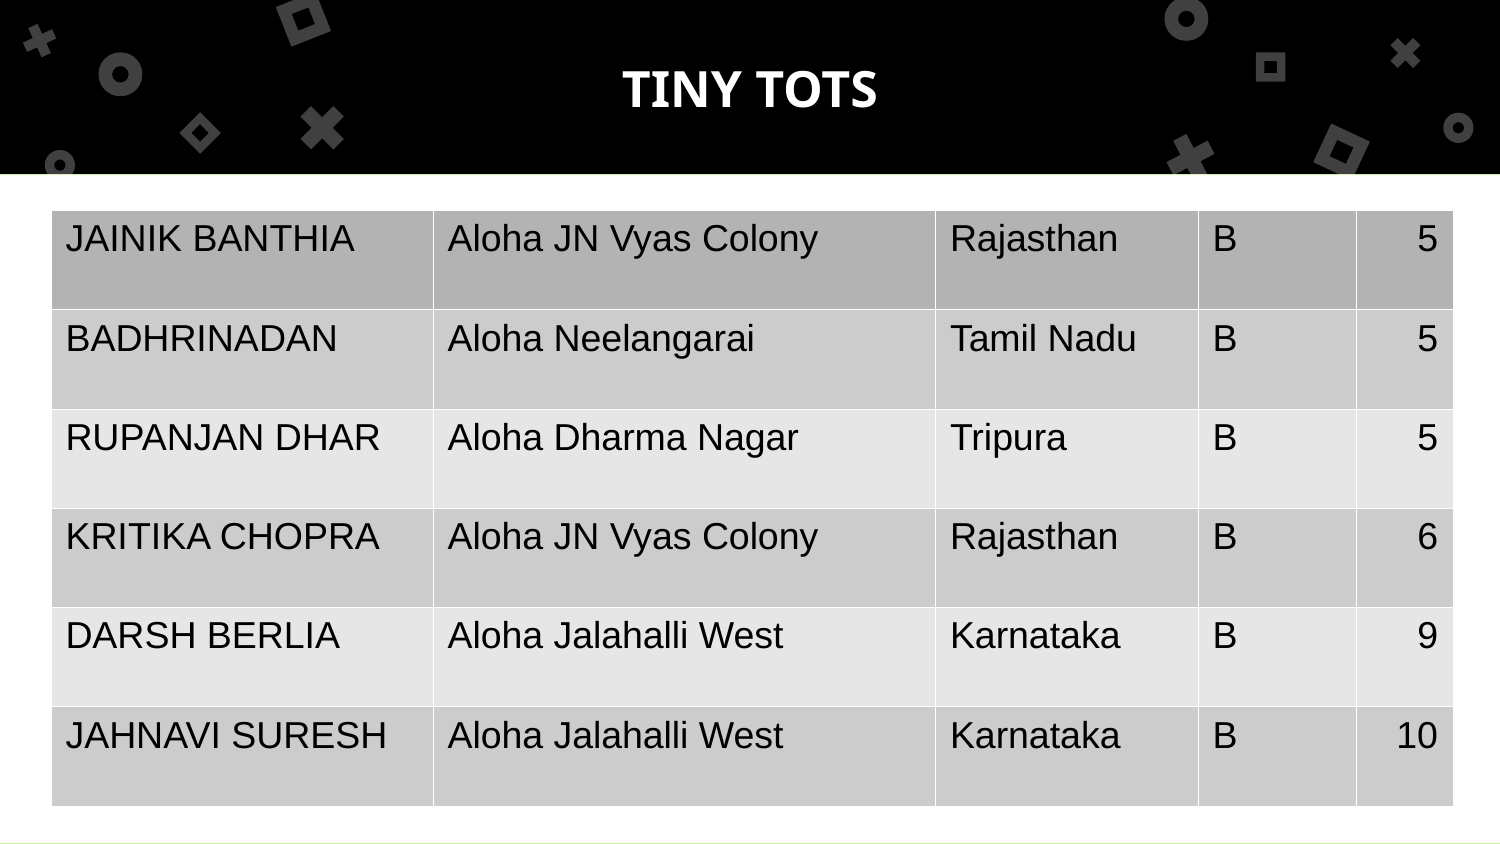

TINY TOTS
| JAINIK BANTHIA | Aloha JN Vyas Colony | Rajasthan | B | 5 |
| --- | --- | --- | --- | --- |
| BADHRINADAN | Aloha Neelangarai | Tamil Nadu | B | 5 |
| RUPANJAN DHAR | Aloha Dharma Nagar | Tripura | B | 5 |
| KRITIKA CHOPRA | Aloha JN Vyas Colony | Rajasthan | B | 6 |
| DARSH BERLIA | Aloha Jalahalli West | Karnataka | B | 9 |
| JAHNAVI SURESH | Aloha Jalahalli West | Karnataka | B | 10 |